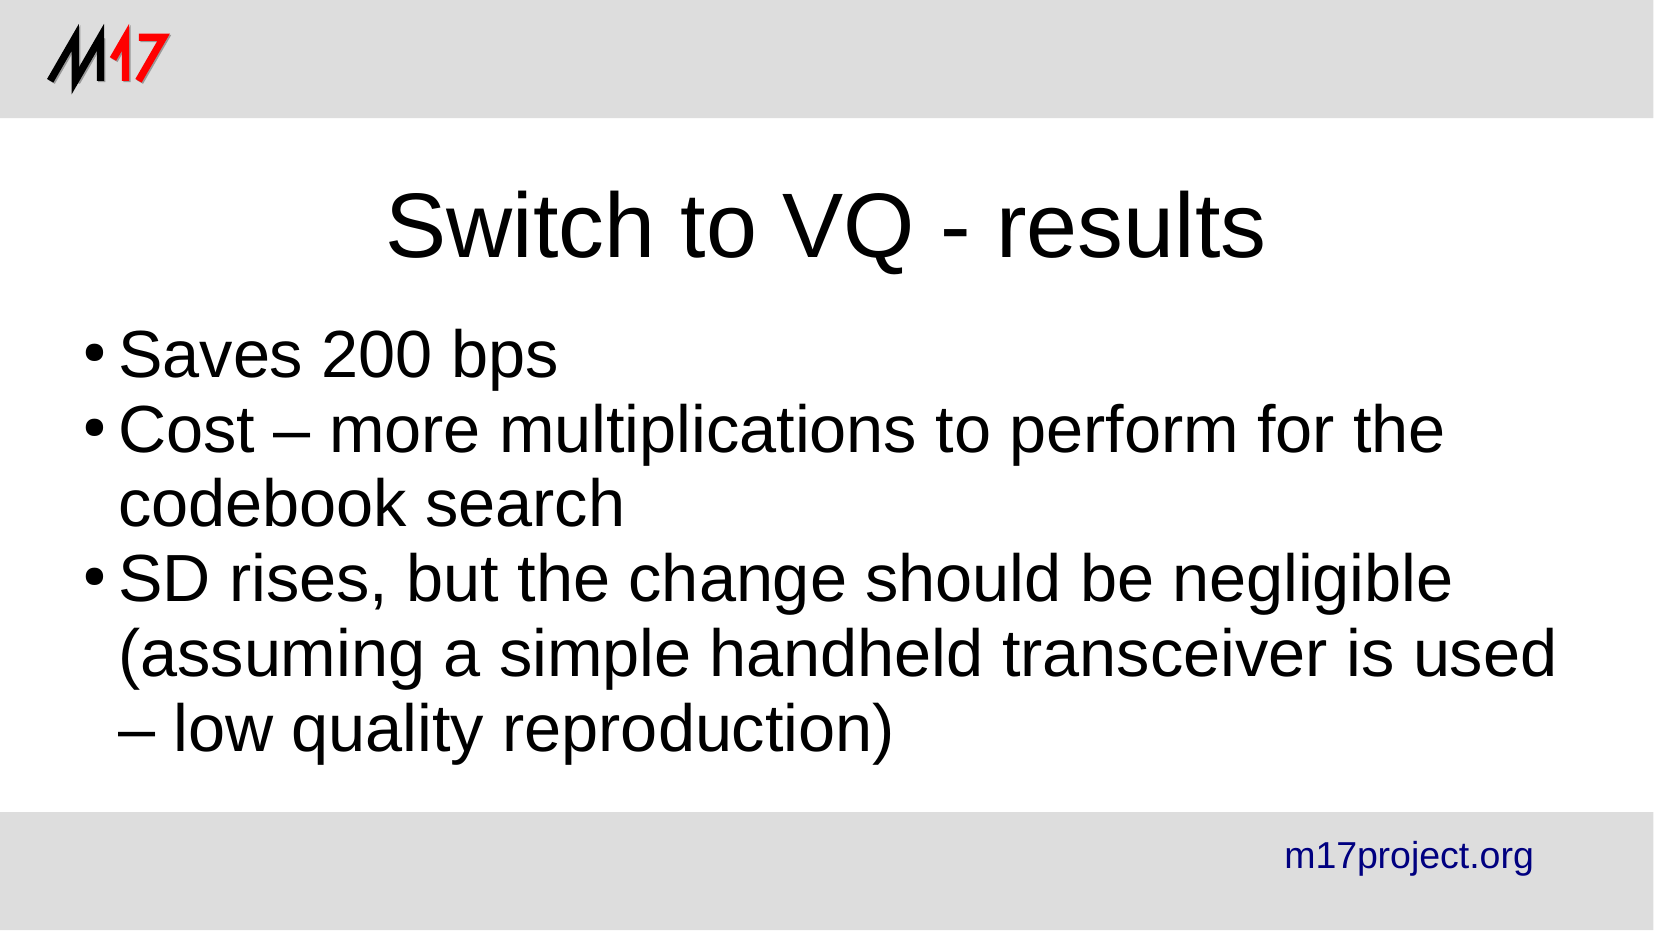

# Switch to VQ - results
Saves 200 bps
Cost – more multiplications to perform for the codebook search
SD rises, but the change should be negligible (assuming a simple handheld transceiver is used – low quality reproduction)
m17project.org